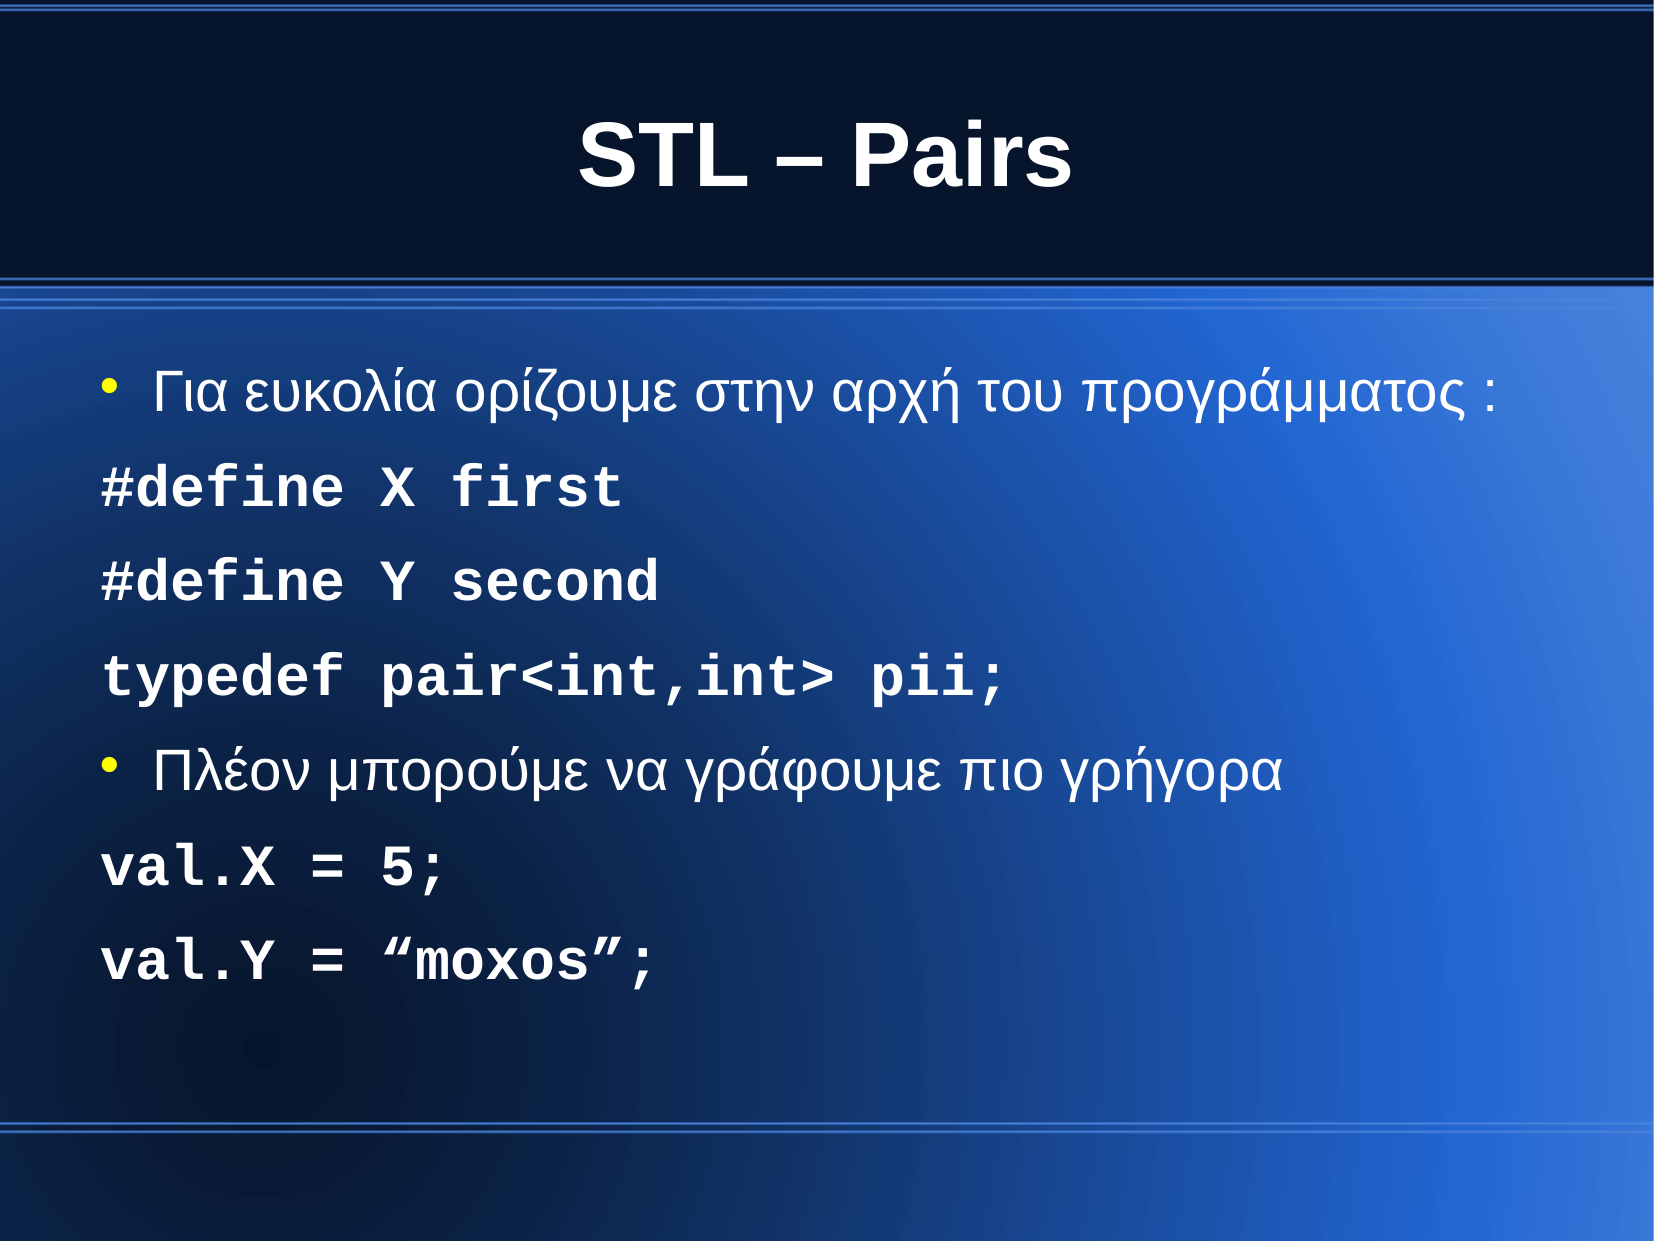

# STL – Pairs
Για ευκολία ορίζουμε στην αρχή του προγράμματος :
#define X first
#define Y second
typedef pair<int,int> pii;
Πλέον μπορούμε να γράφουμε πιο γρήγορα
val.X = 5;
val.Y = “moxos”;